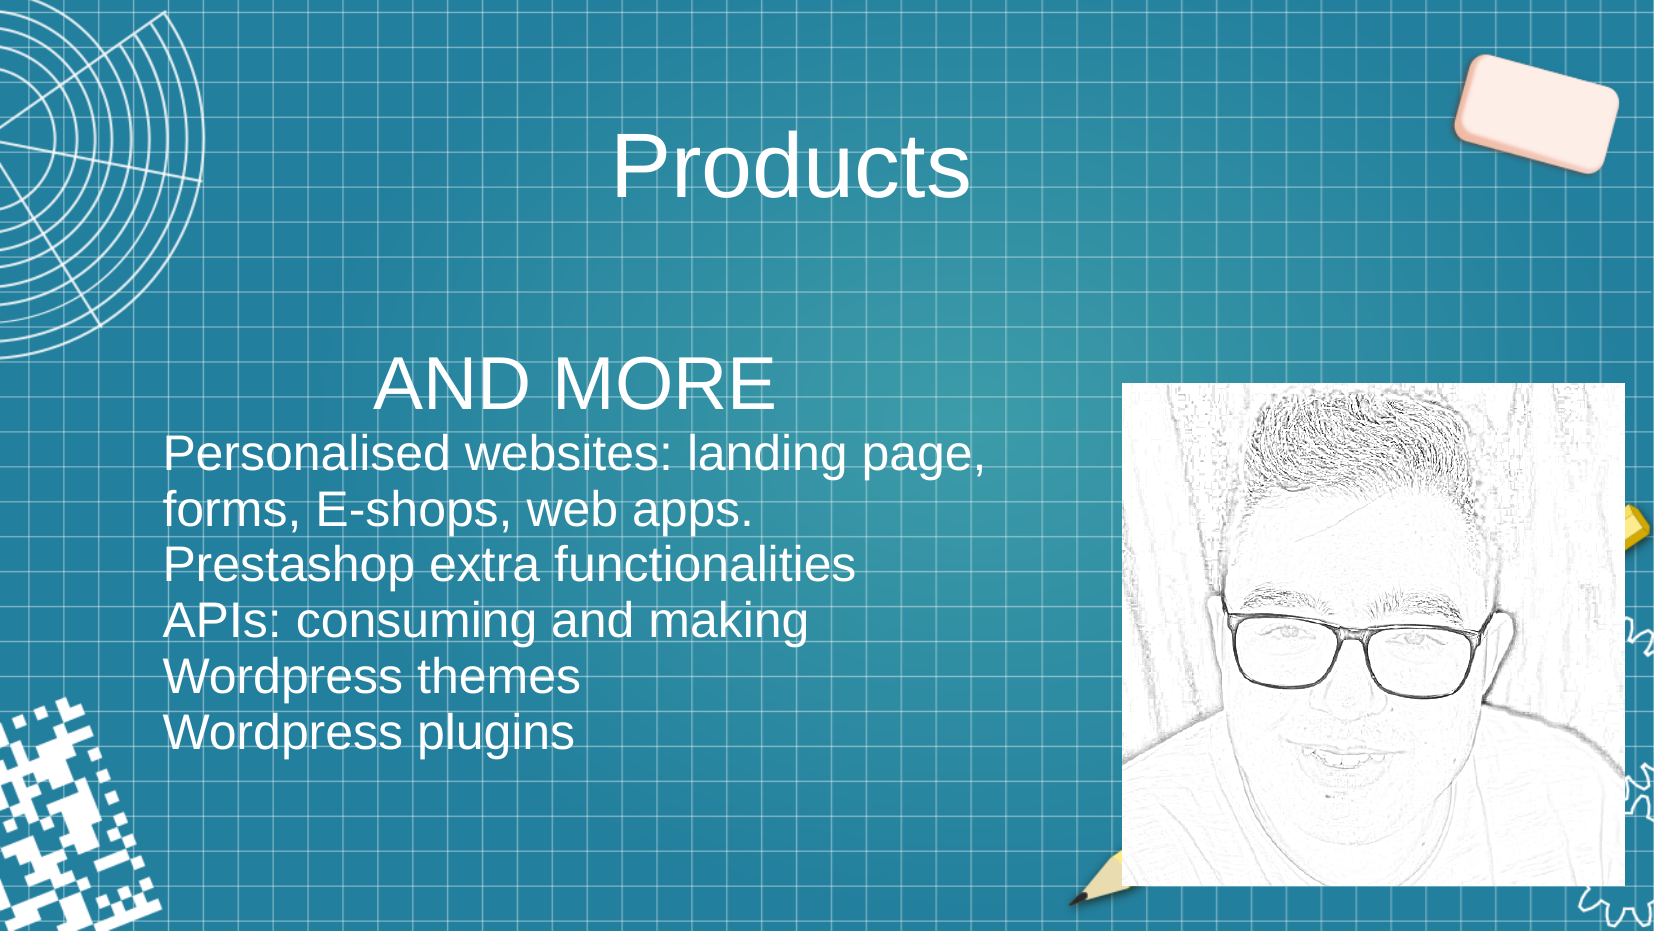

# Products
AND MORE
Personalised websites: landing page, forms, E-shops, web apps.
Prestashop extra functionalities
APIs: consuming and making
Wordpress themes
Wordpress plugins